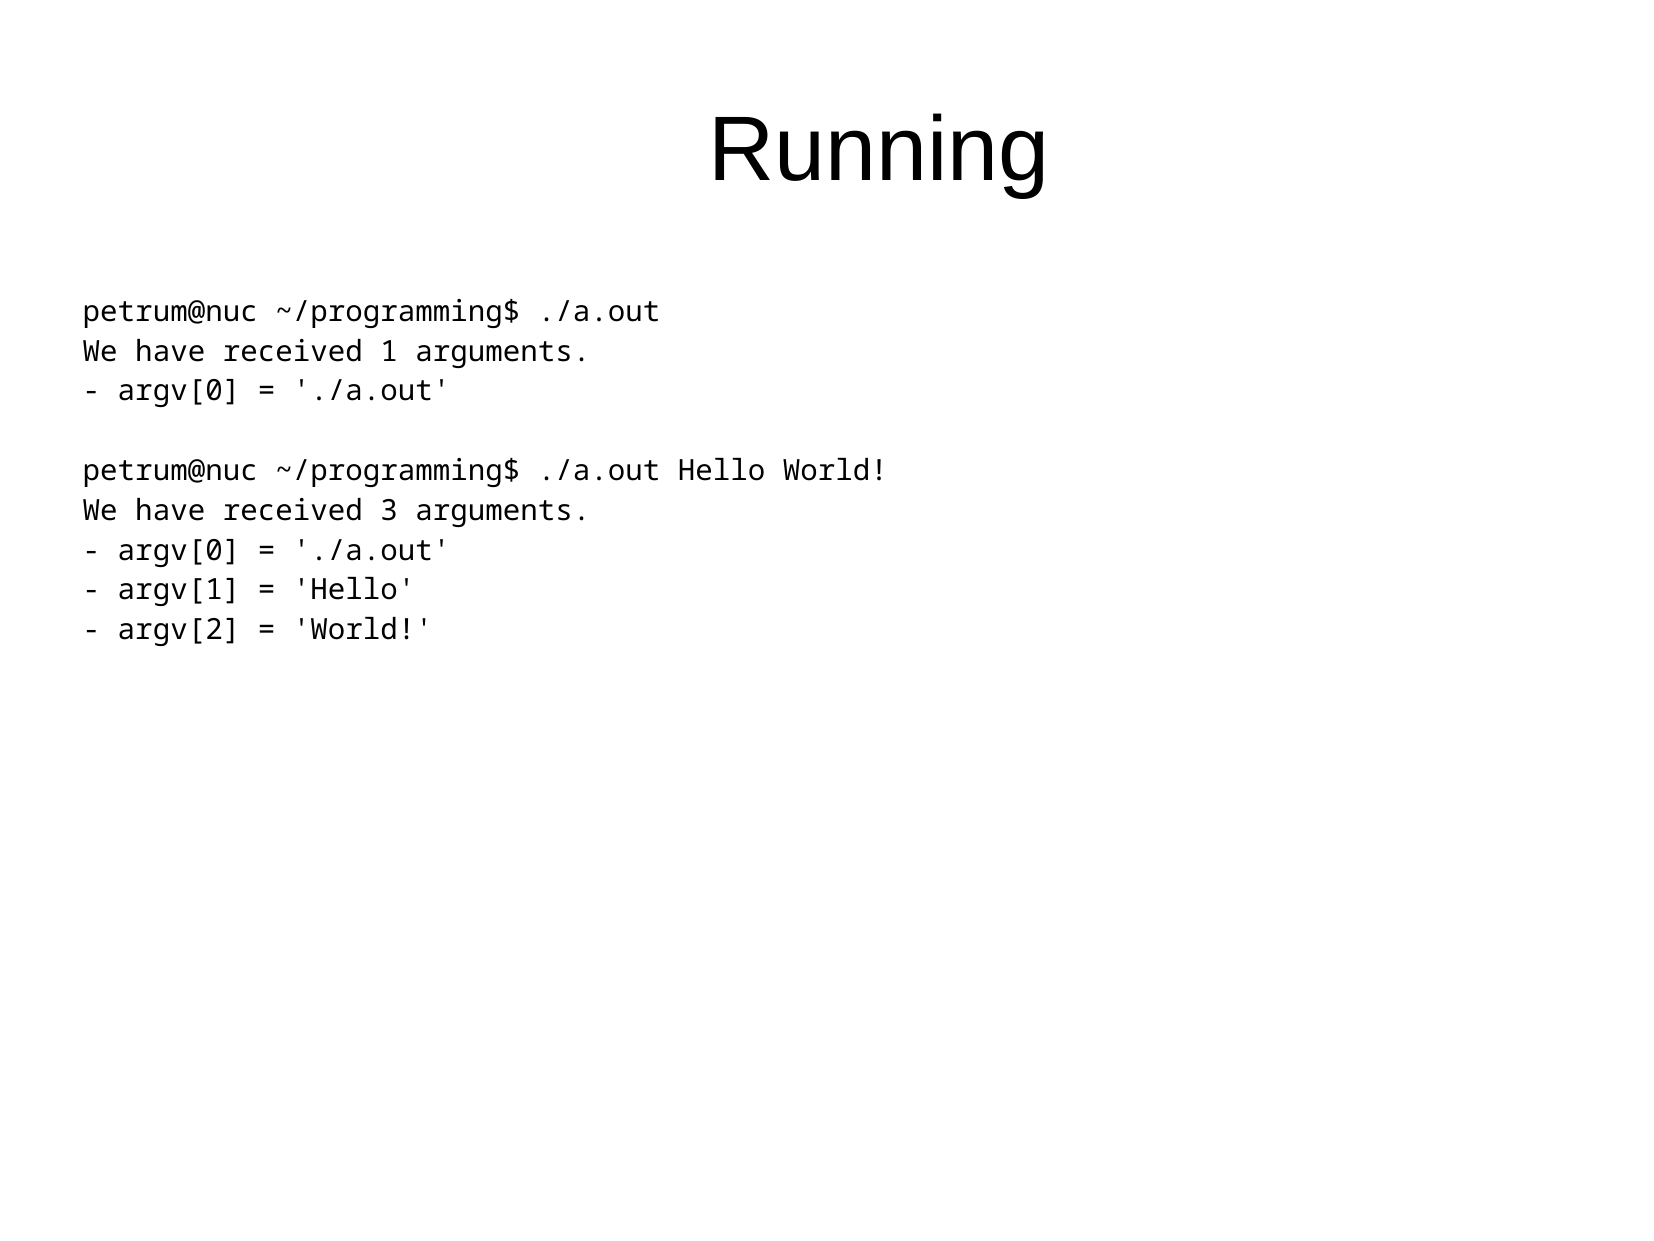

# Running
petrum@nuc ~/programming$ ./a.out
We have received 1 arguments.
- argv[0] = './a.out'
petrum@nuc ~/programming$ ./a.out Hello World!
We have received 3 arguments.
- argv[0] = './a.out'
- argv[1] = 'Hello'
- argv[2] = 'World!'